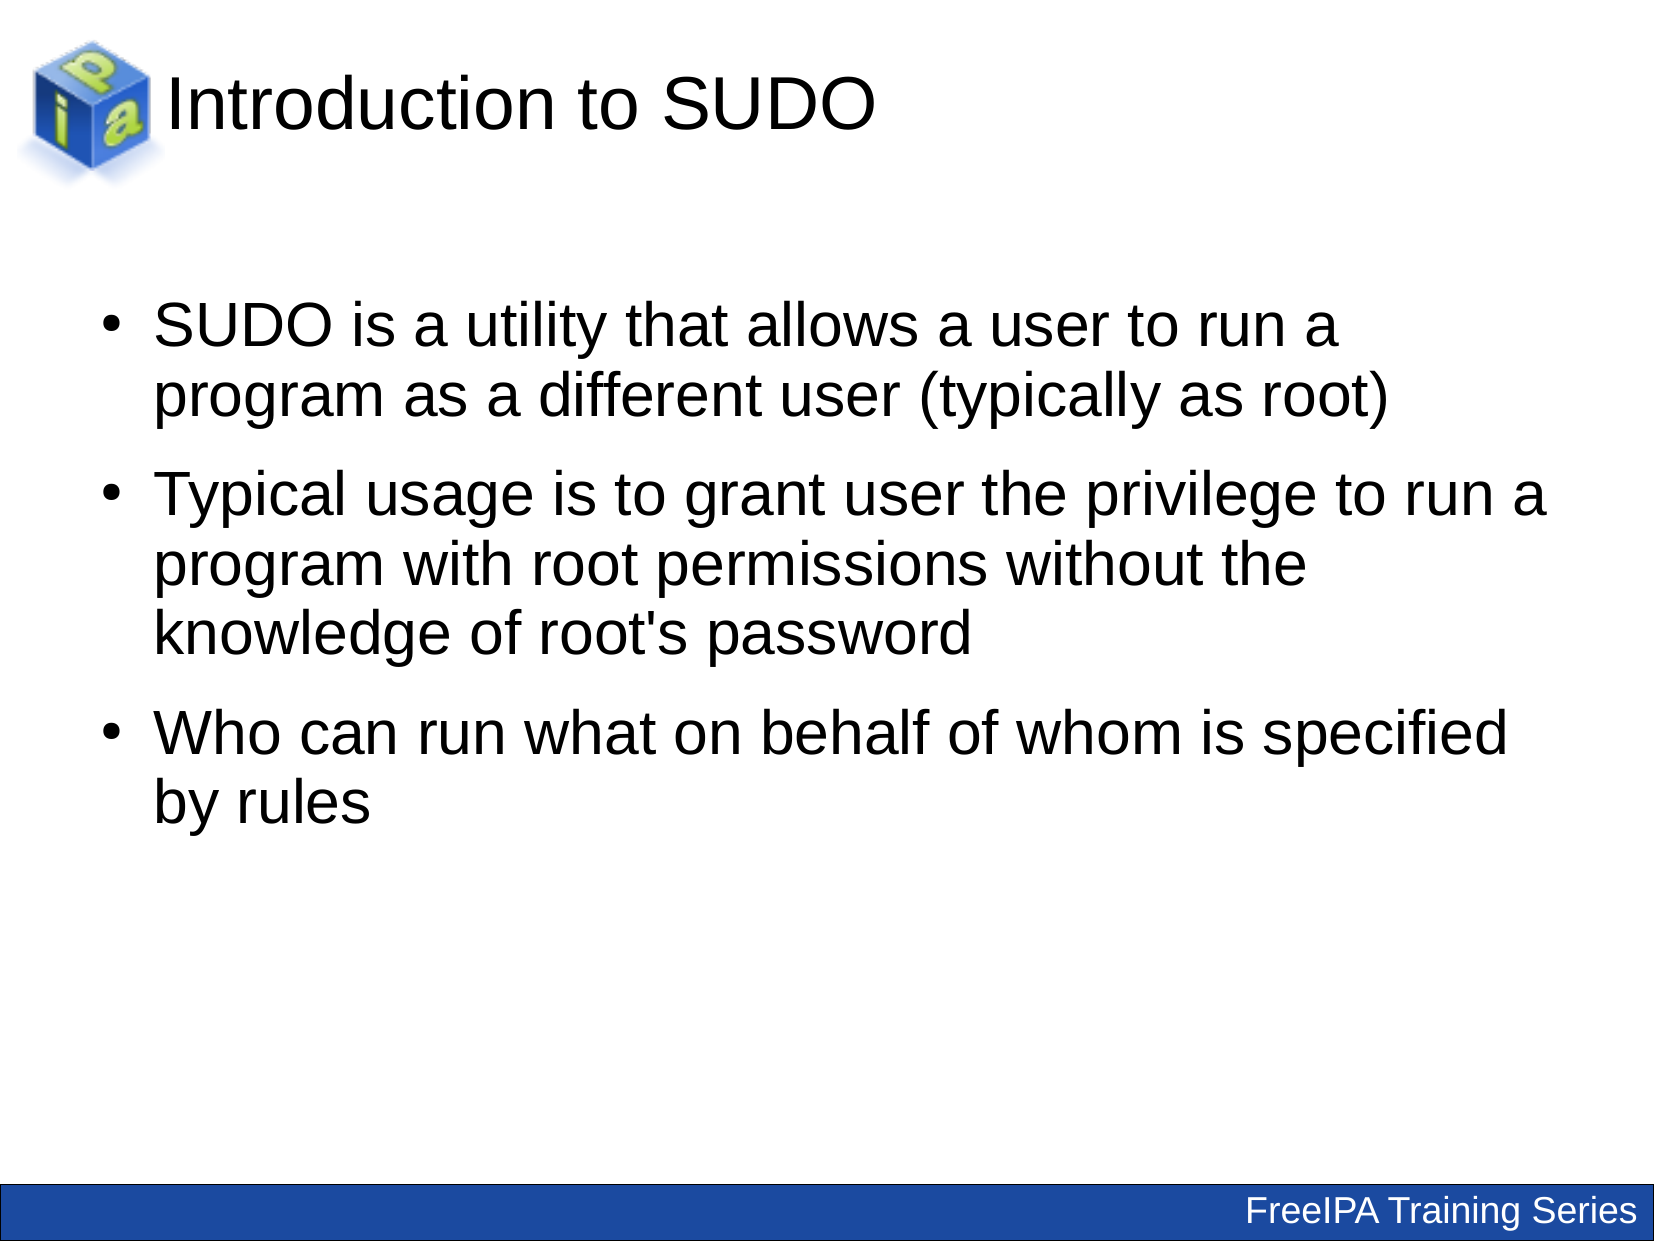

# Introduction to SUDO
SUDO is a utility that allows a user to run a program as a different user (typically as root)
Typical usage is to grant user the privilege to run a program with root permissions without the knowledge of root's password
Who can run what on behalf of whom is specified by rules